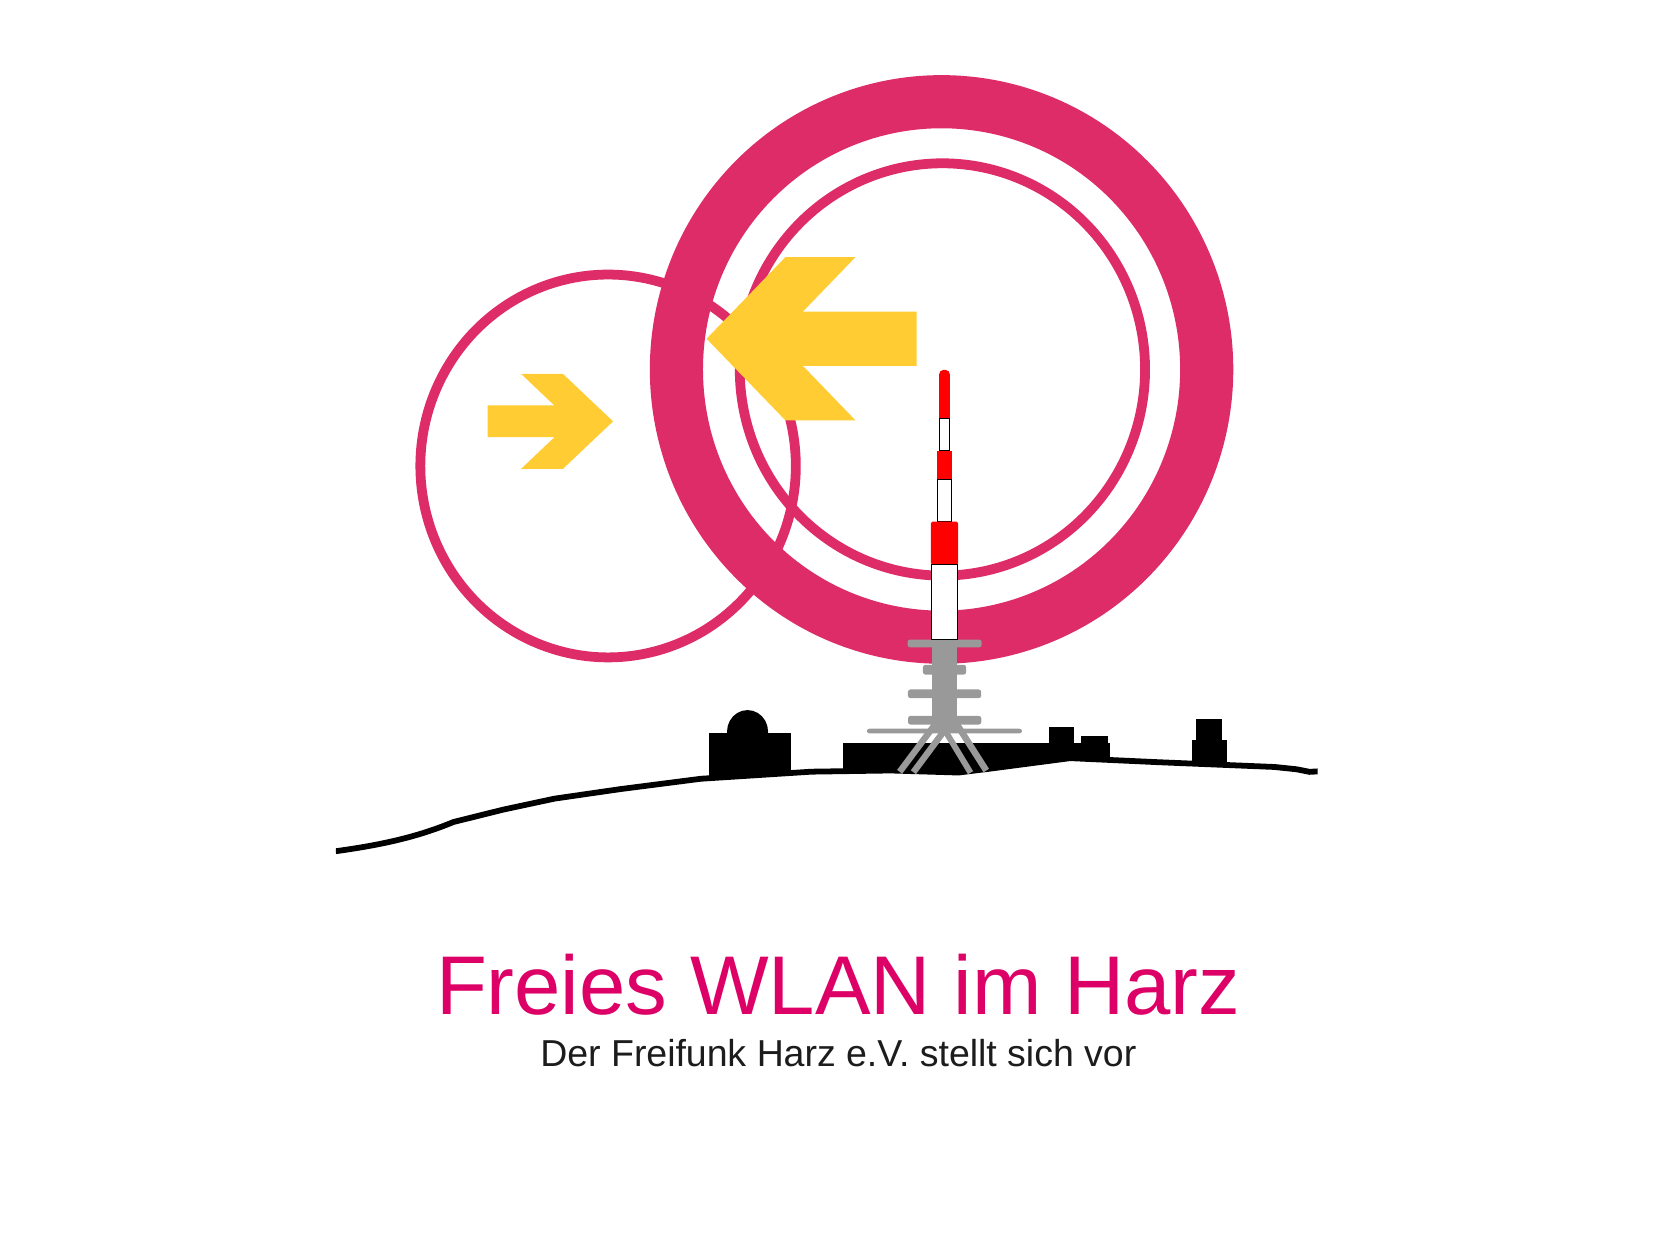

# Freies WLAN im Harz
Der Freifunk Harz e.V. stellt sich vor